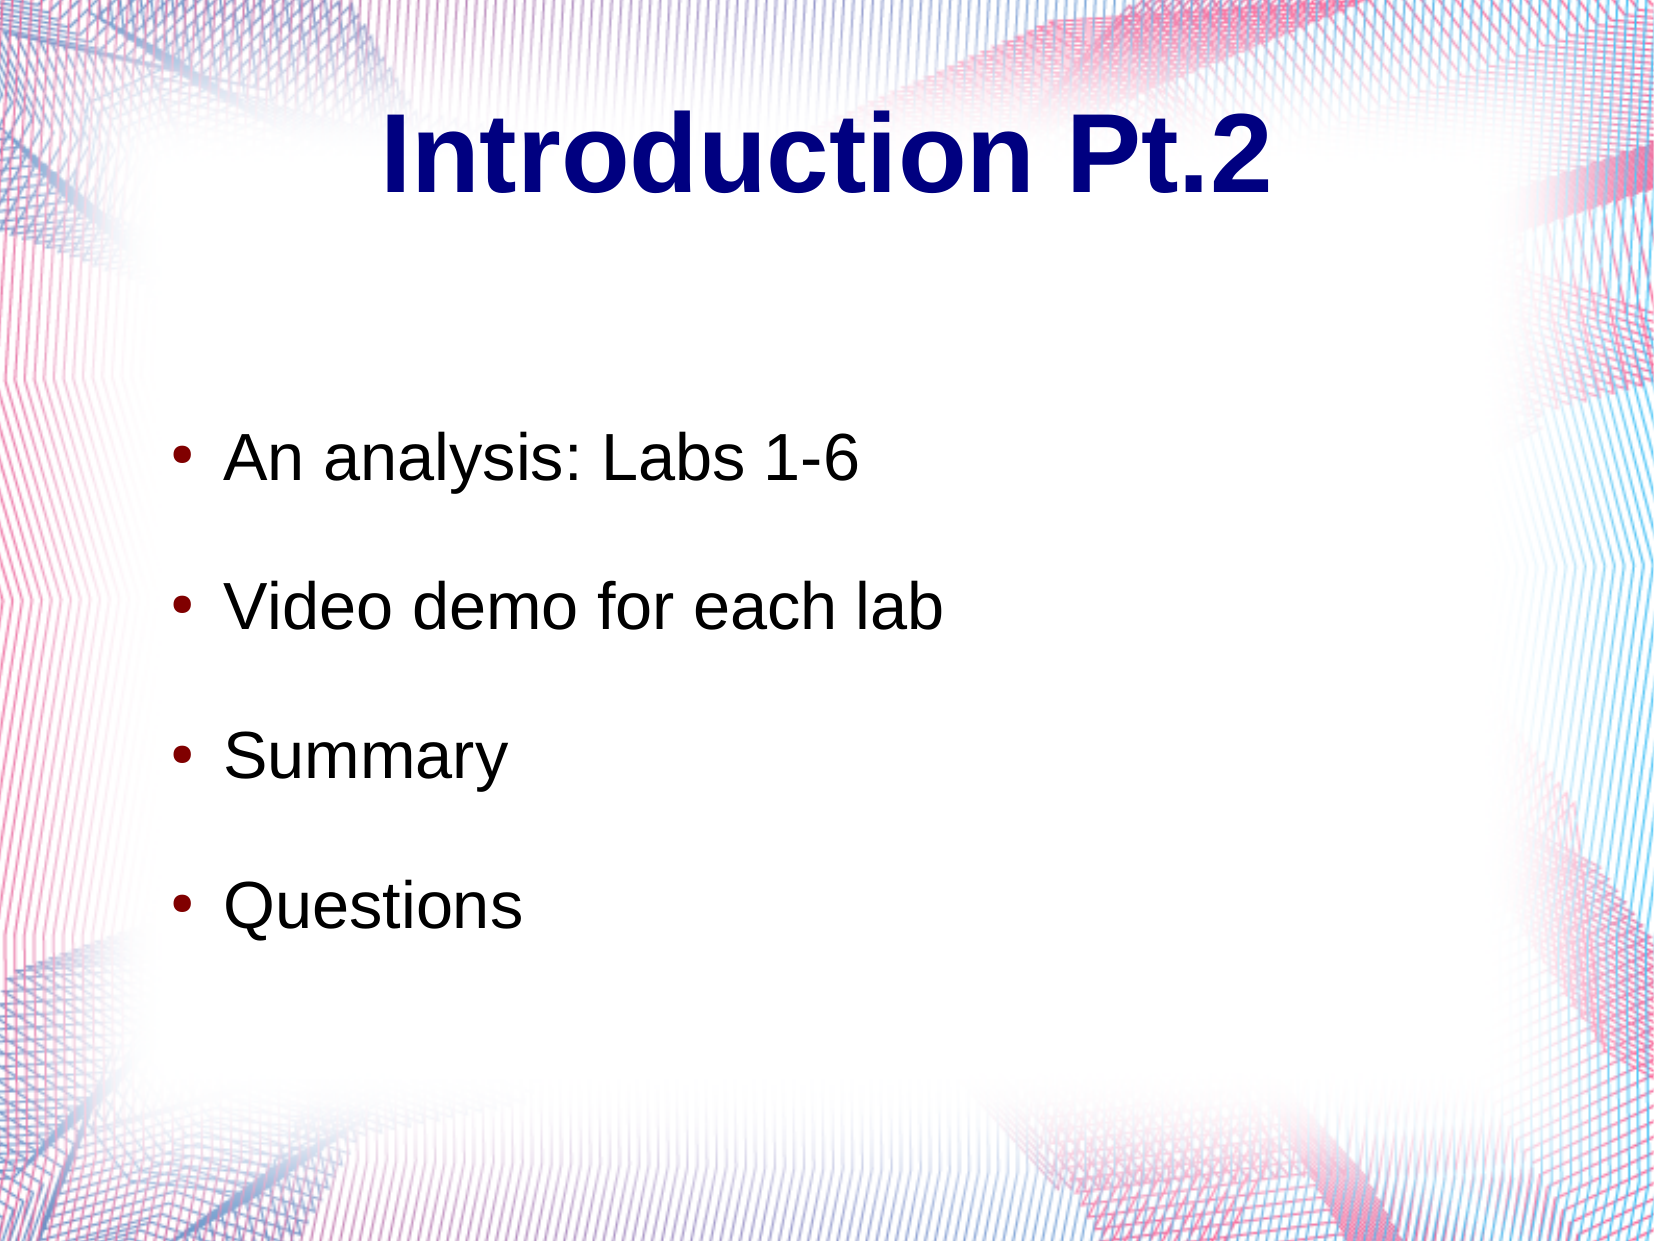

# Introduction Pt.2
An analysis: Labs 1-6
Video demo for each lab
Summary
Questions